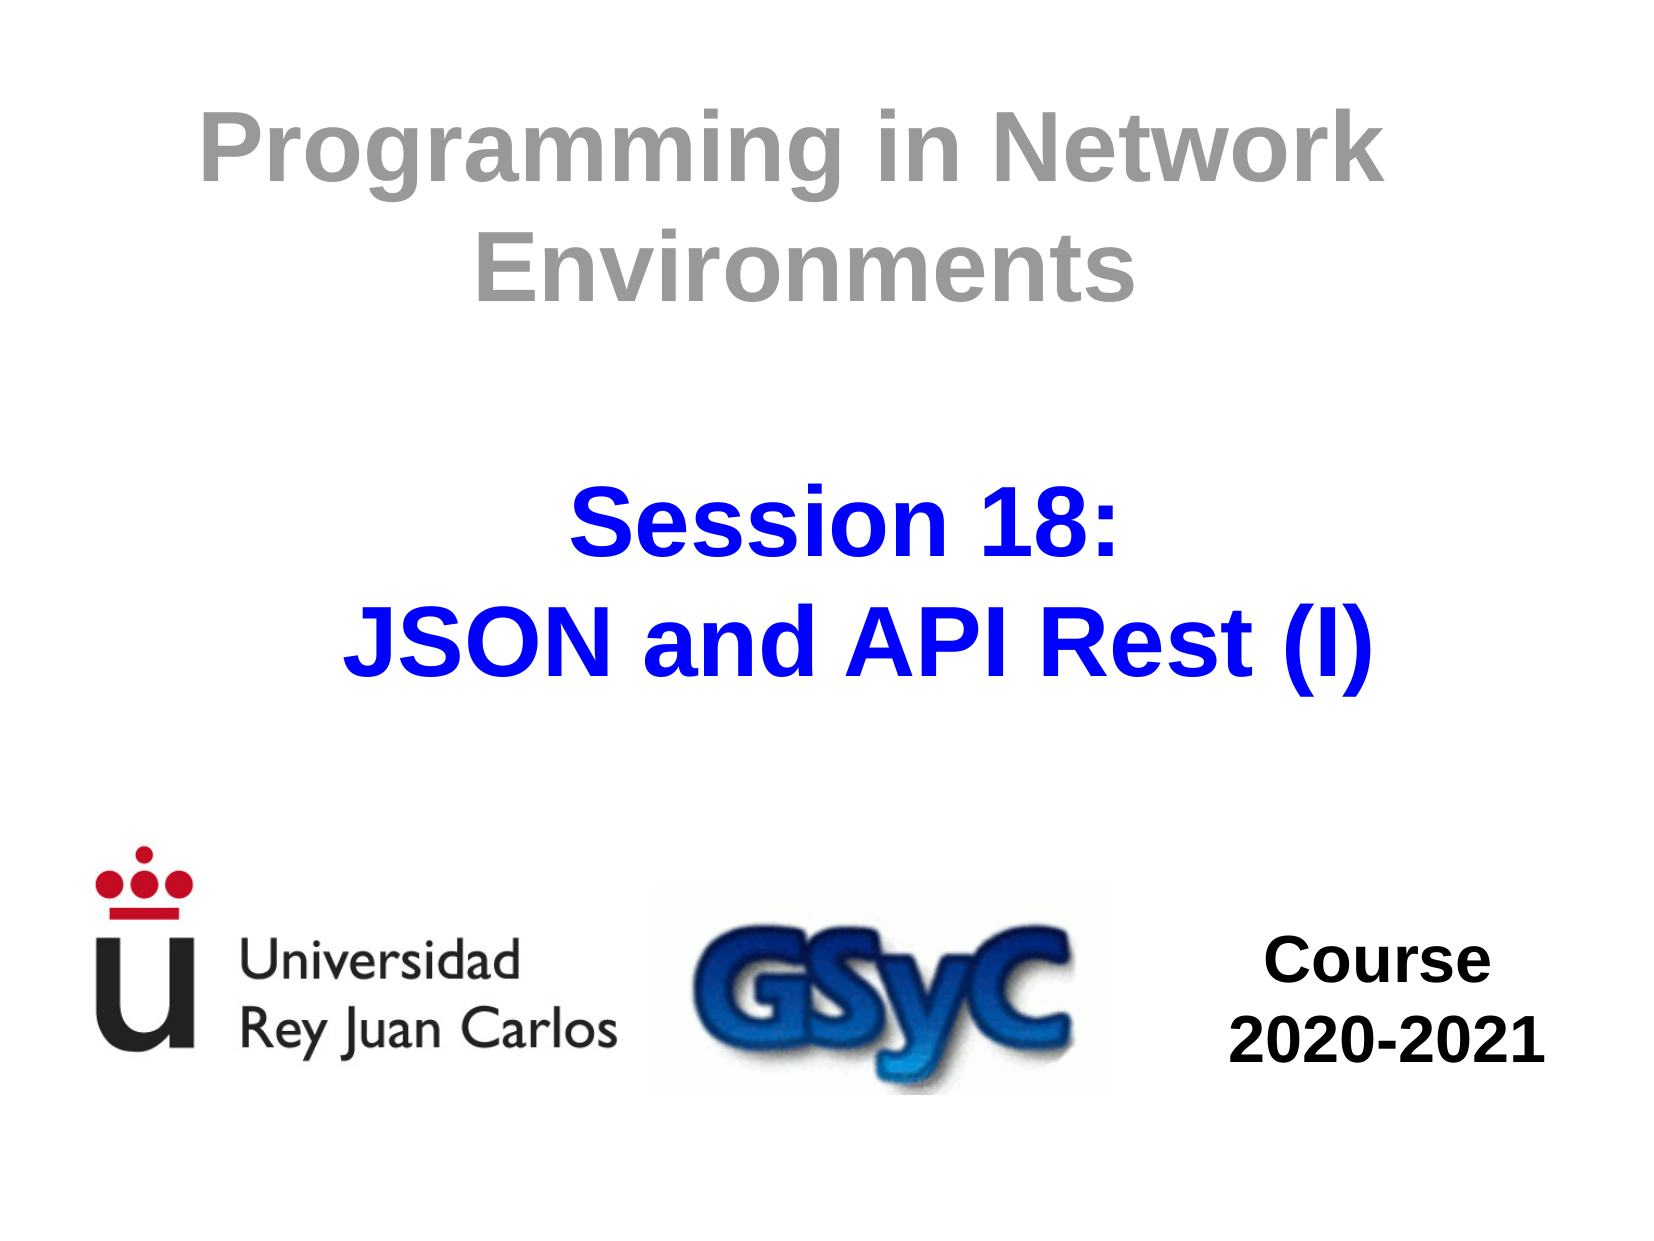

# Programming in Network Environments
Session 18:
JSON and API Rest (I)
Course
2020-2021